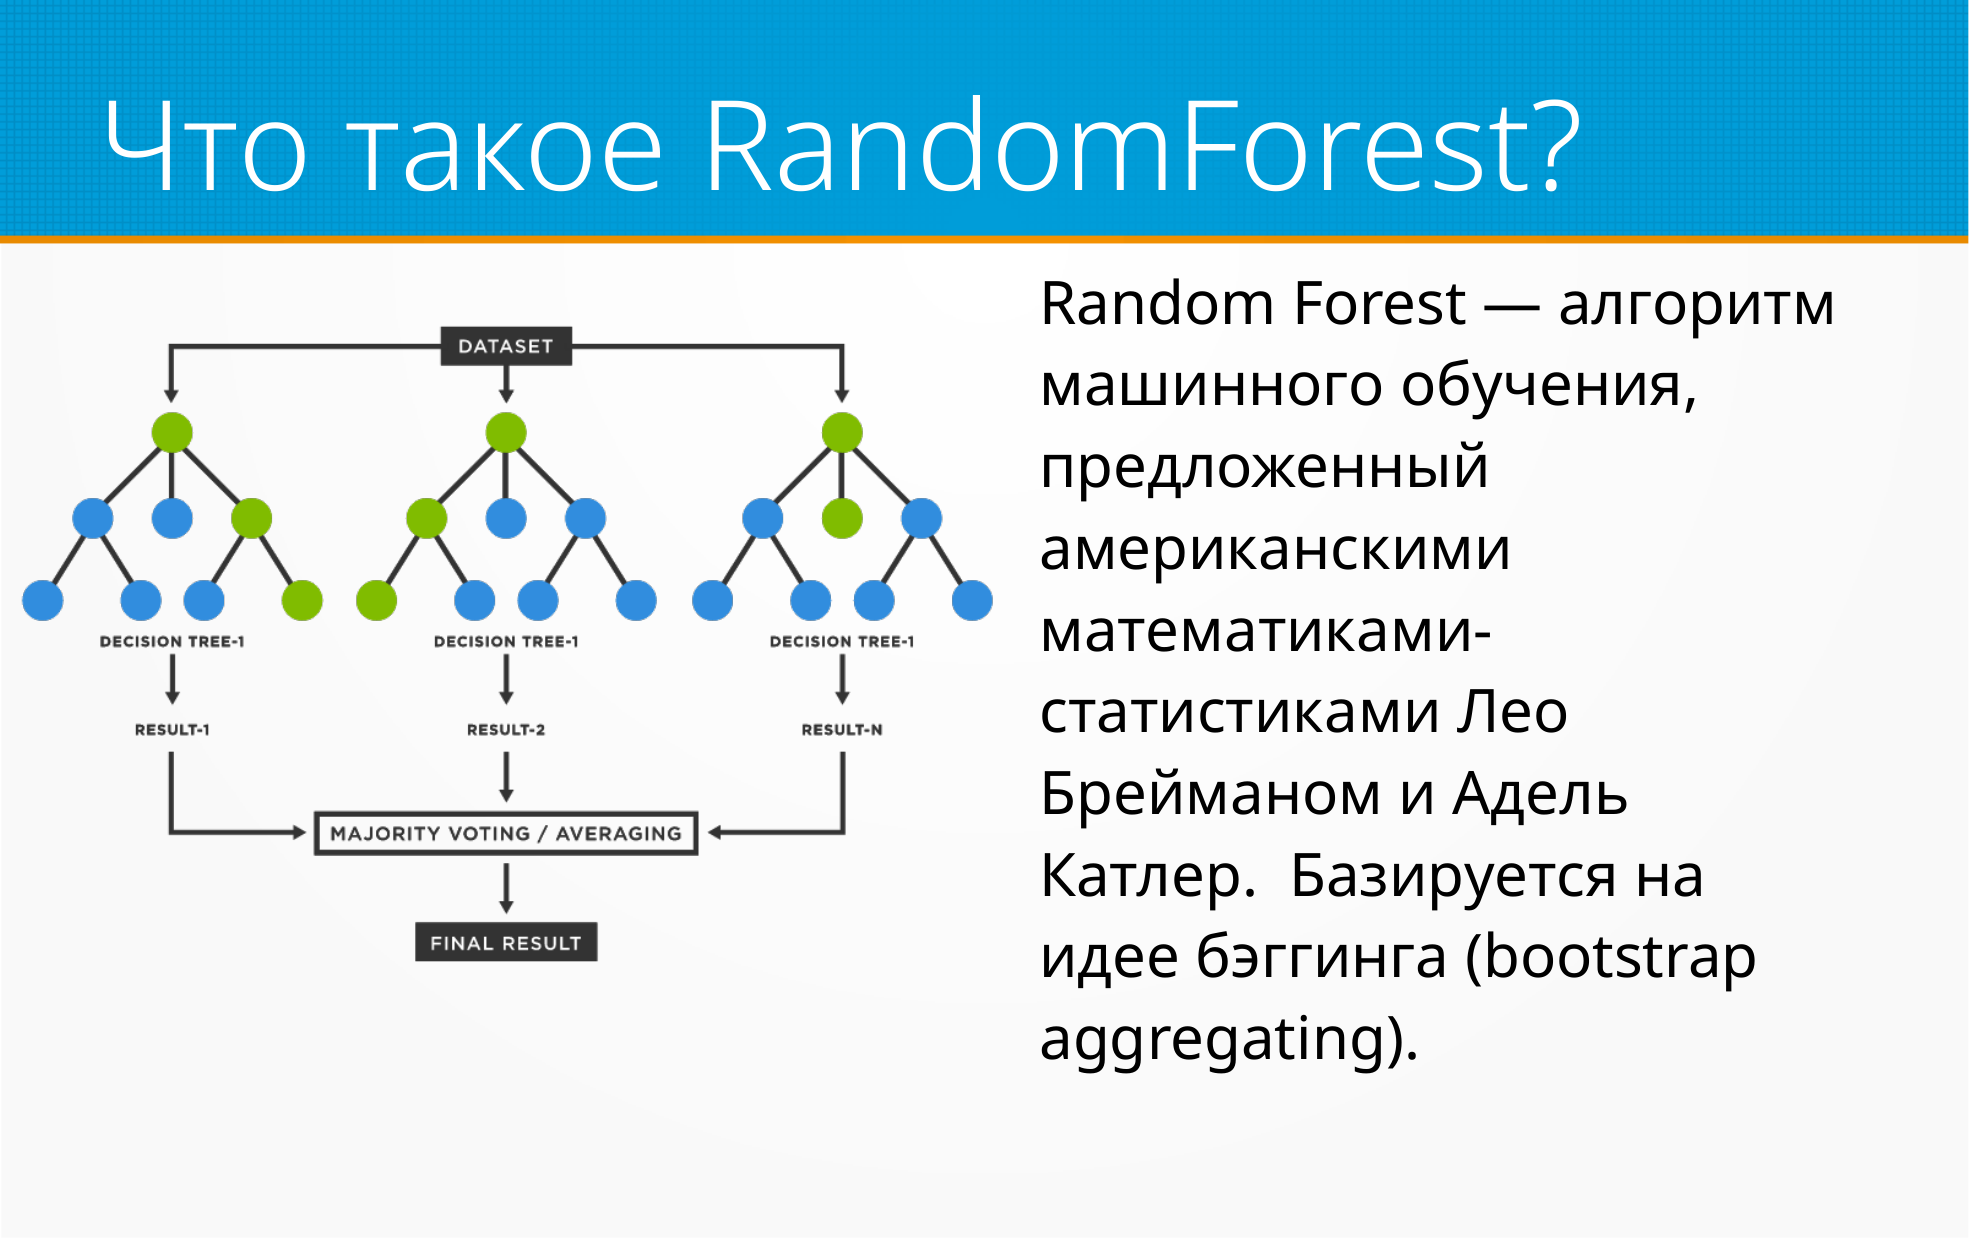

# Что такое RandomForest?
Random Forest — алгоритм машинного обучения, предложенный американскими математиками-статистиками Лео Брейманом и Адель Катлер. Базируется на идее бэггинга (bootstrap aggregating).